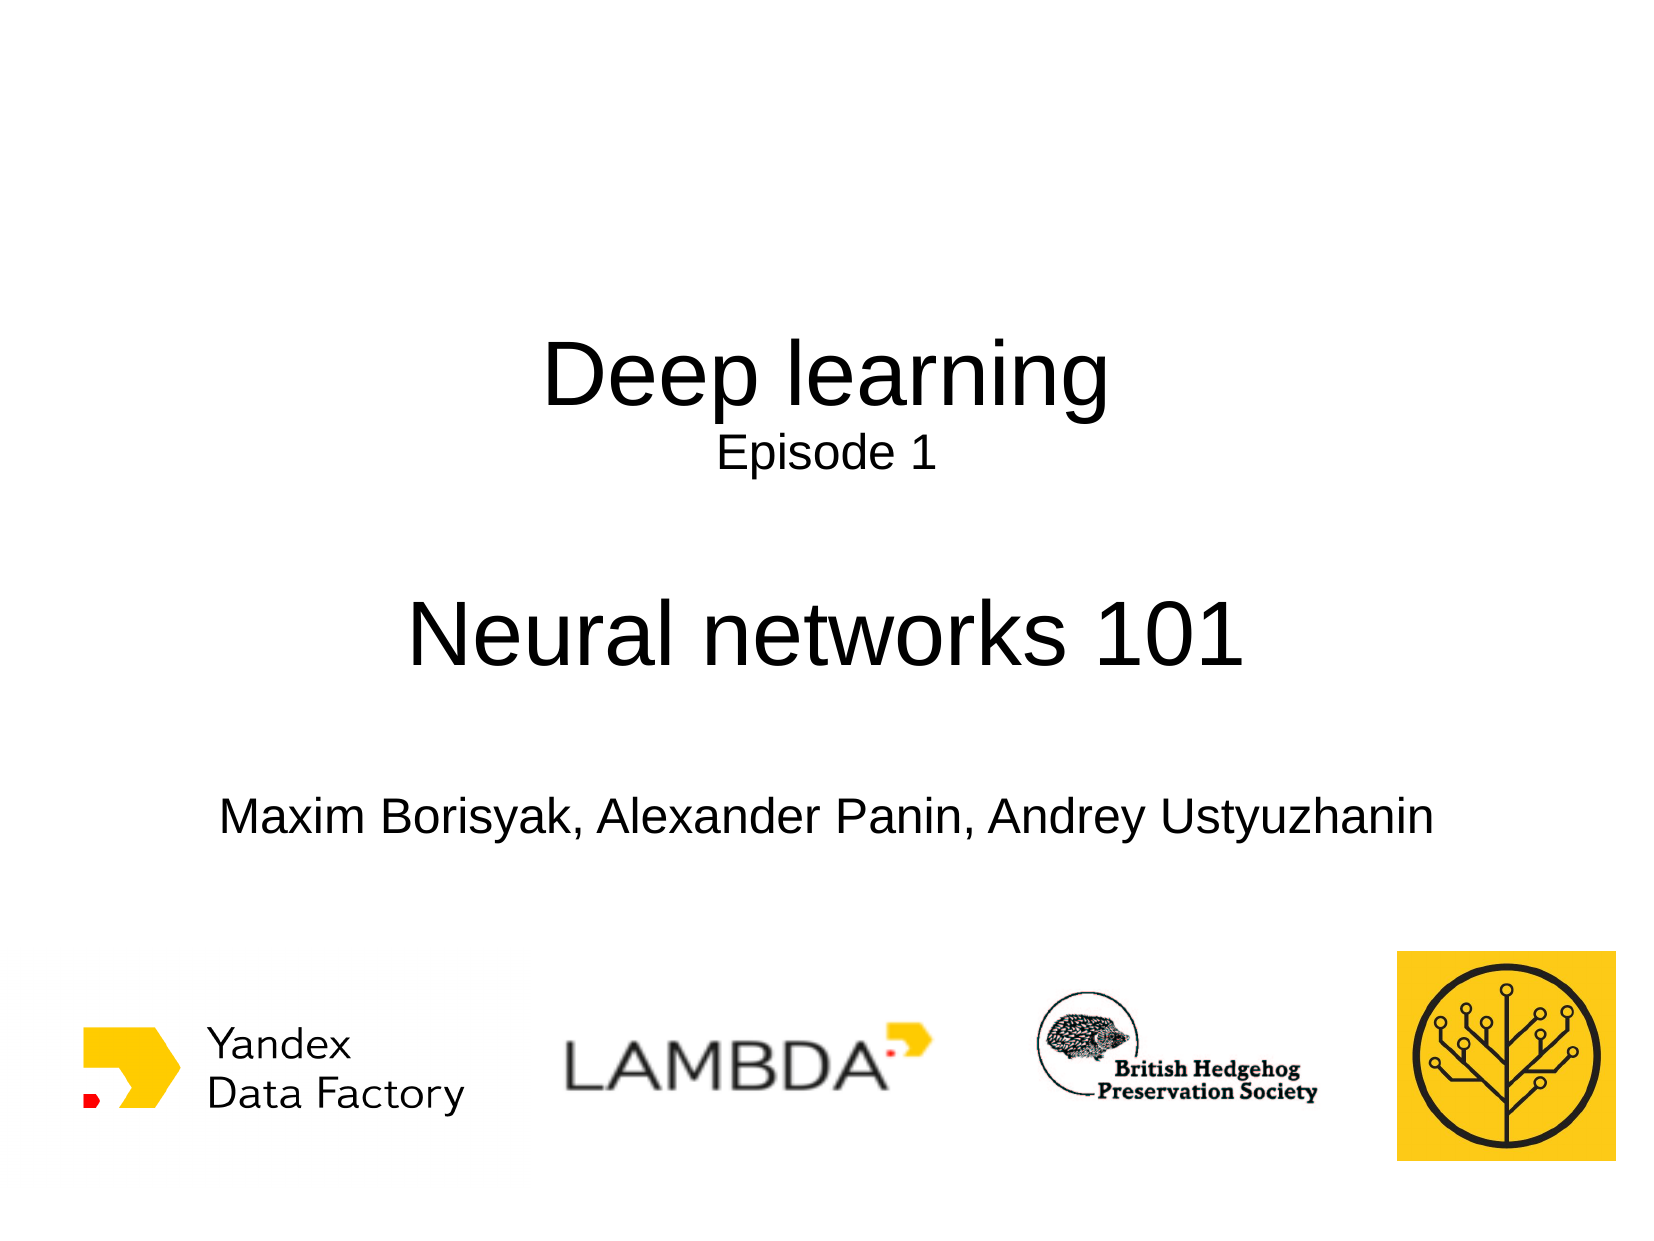

# Deep learning Episode 1 Neural networks 101 Maxim Borisyak, Alexander Panin, Andrey Ustyuzhanin
1